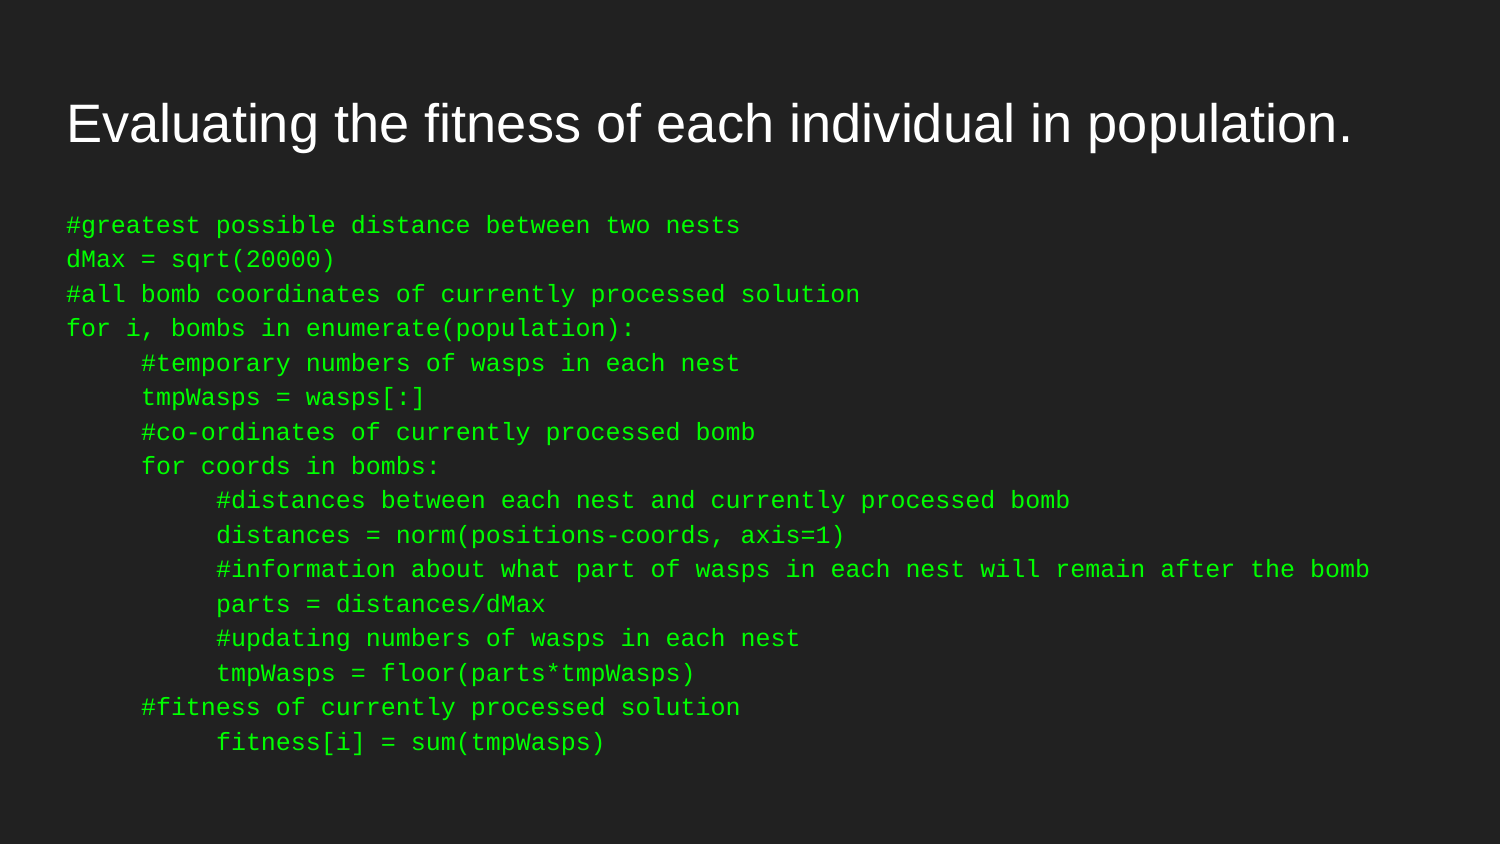

# Evaluating the fitness of each individual in population.
#greatest possible distance between two nests
dMax = sqrt(20000)
#all bomb coordinates of currently processed solution
for i, bombs in enumerate(population):
	#temporary numbers of wasps in each nest
	tmpWasps = wasps[:]
	#co-ordinates of currently processed bomb
	for coords in bombs:
		#distances between each nest and currently processed bomb
		distances = norm(positions-coords, axis=1)
		#information about what part of wasps in each nest will remain after the bomb
		parts = distances/dMax
		#updating numbers of wasps in each nest
		tmpWasps = floor(parts*tmpWasps)
	#fitness of currently processed solution
		fitness[i] = sum(tmpWasps)